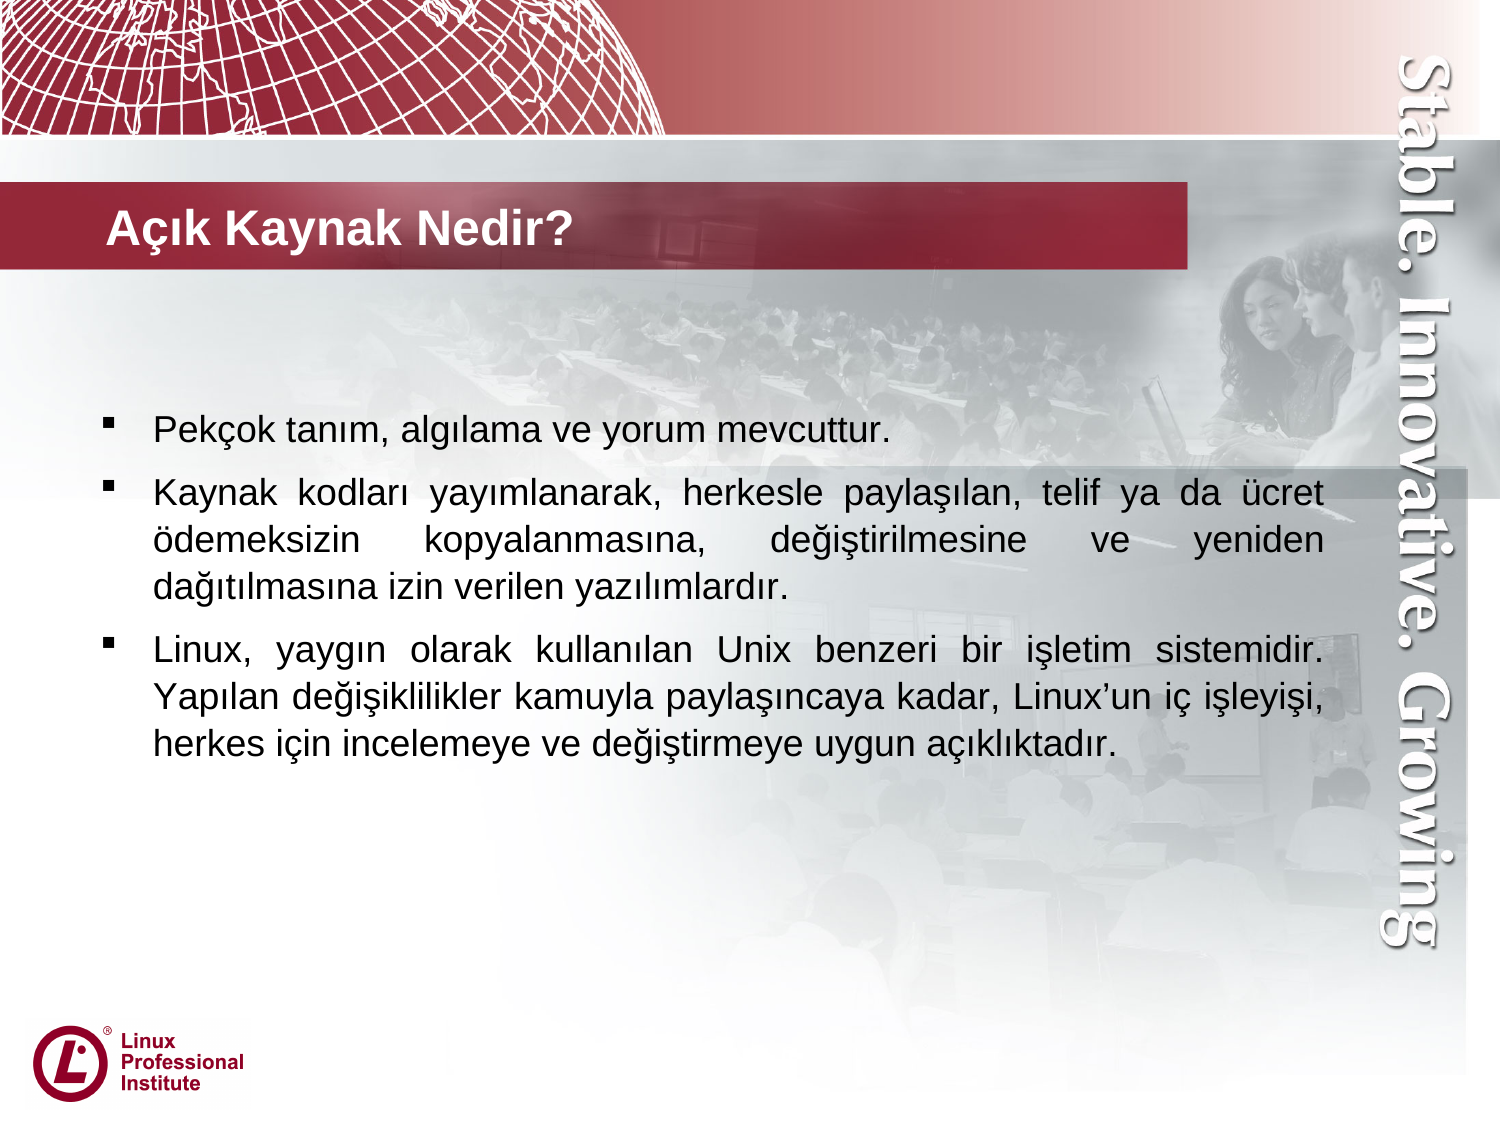

Açık Kaynak Nedir?
Pekçok tanım, algılama ve yorum mevcuttur.
Kaynak kodları yayımlanarak, herkesle paylaşılan, telif ya da ücret ödemeksizin kopyalanmasına, değiştirilmesine ve yeniden dağıtılmasına izin verilen yazılımlardır.
Linux, yaygın olarak kullanılan Unix benzeri bir işletim sistemidir. Yapılan değişiklilikler kamuyla paylaşıncaya kadar, Linux’un iç işleyişi, herkes için incelemeye ve değiştirmeye uygun açıklıktadır.